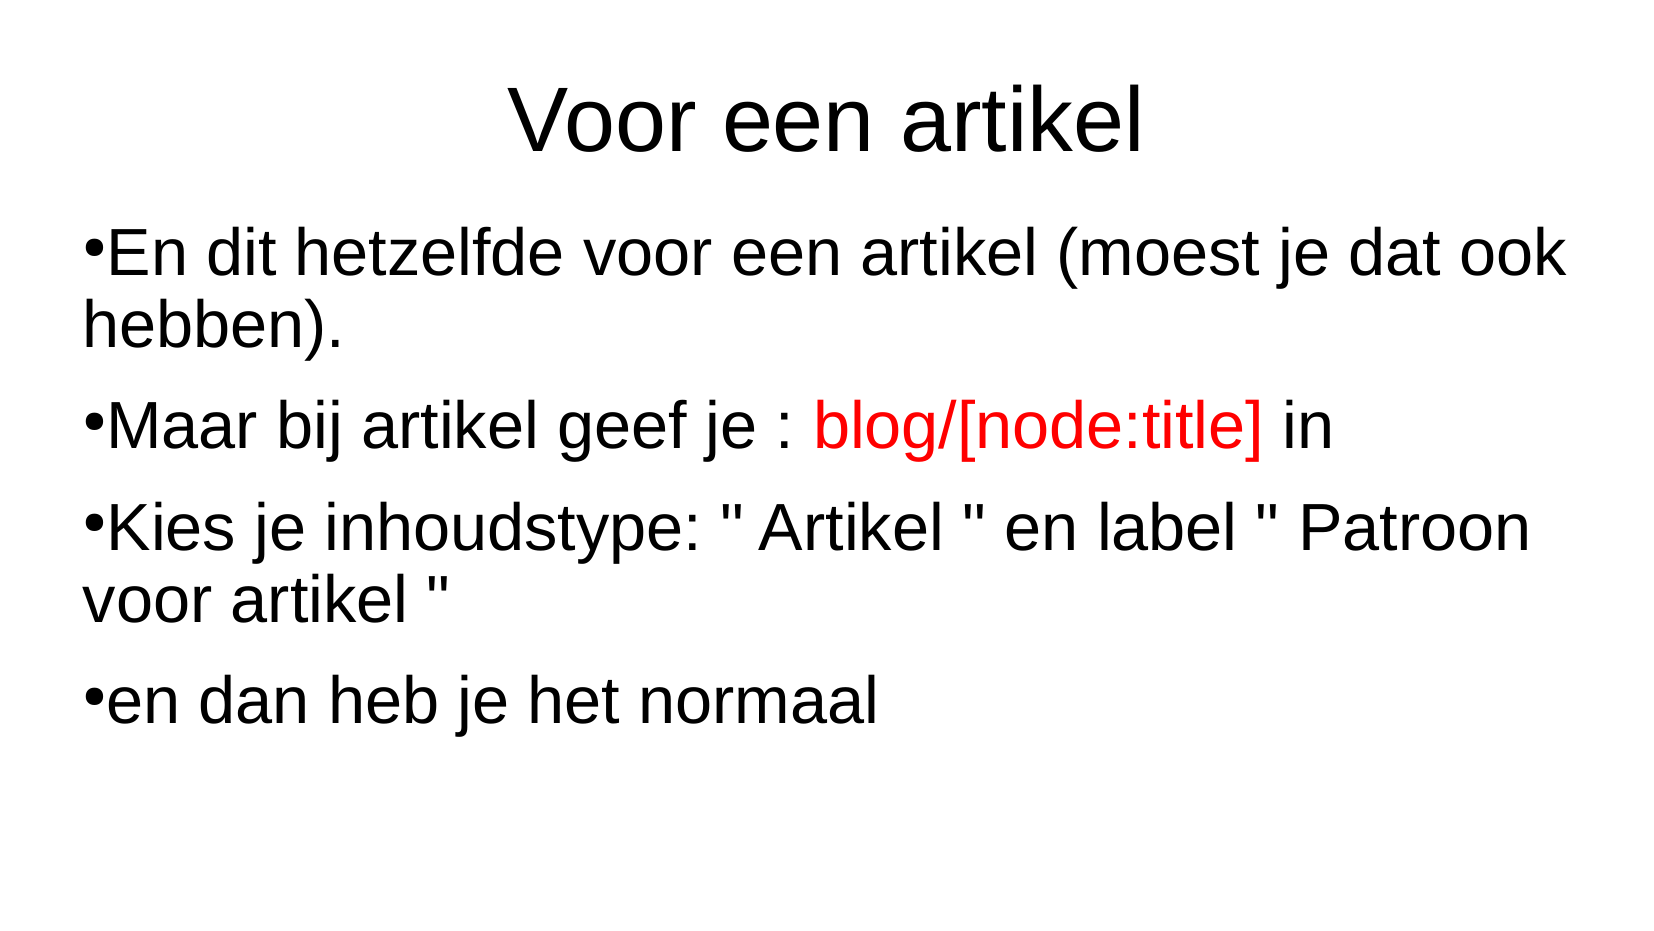

# Voor een artikel
En dit hetzelfde voor een artikel (moest je dat ook hebben).
Maar bij artikel geef je : blog/[node:title] in
Kies je inhoudstype: " Artikel " en label " Patroon voor artikel "
en dan heb je het normaal